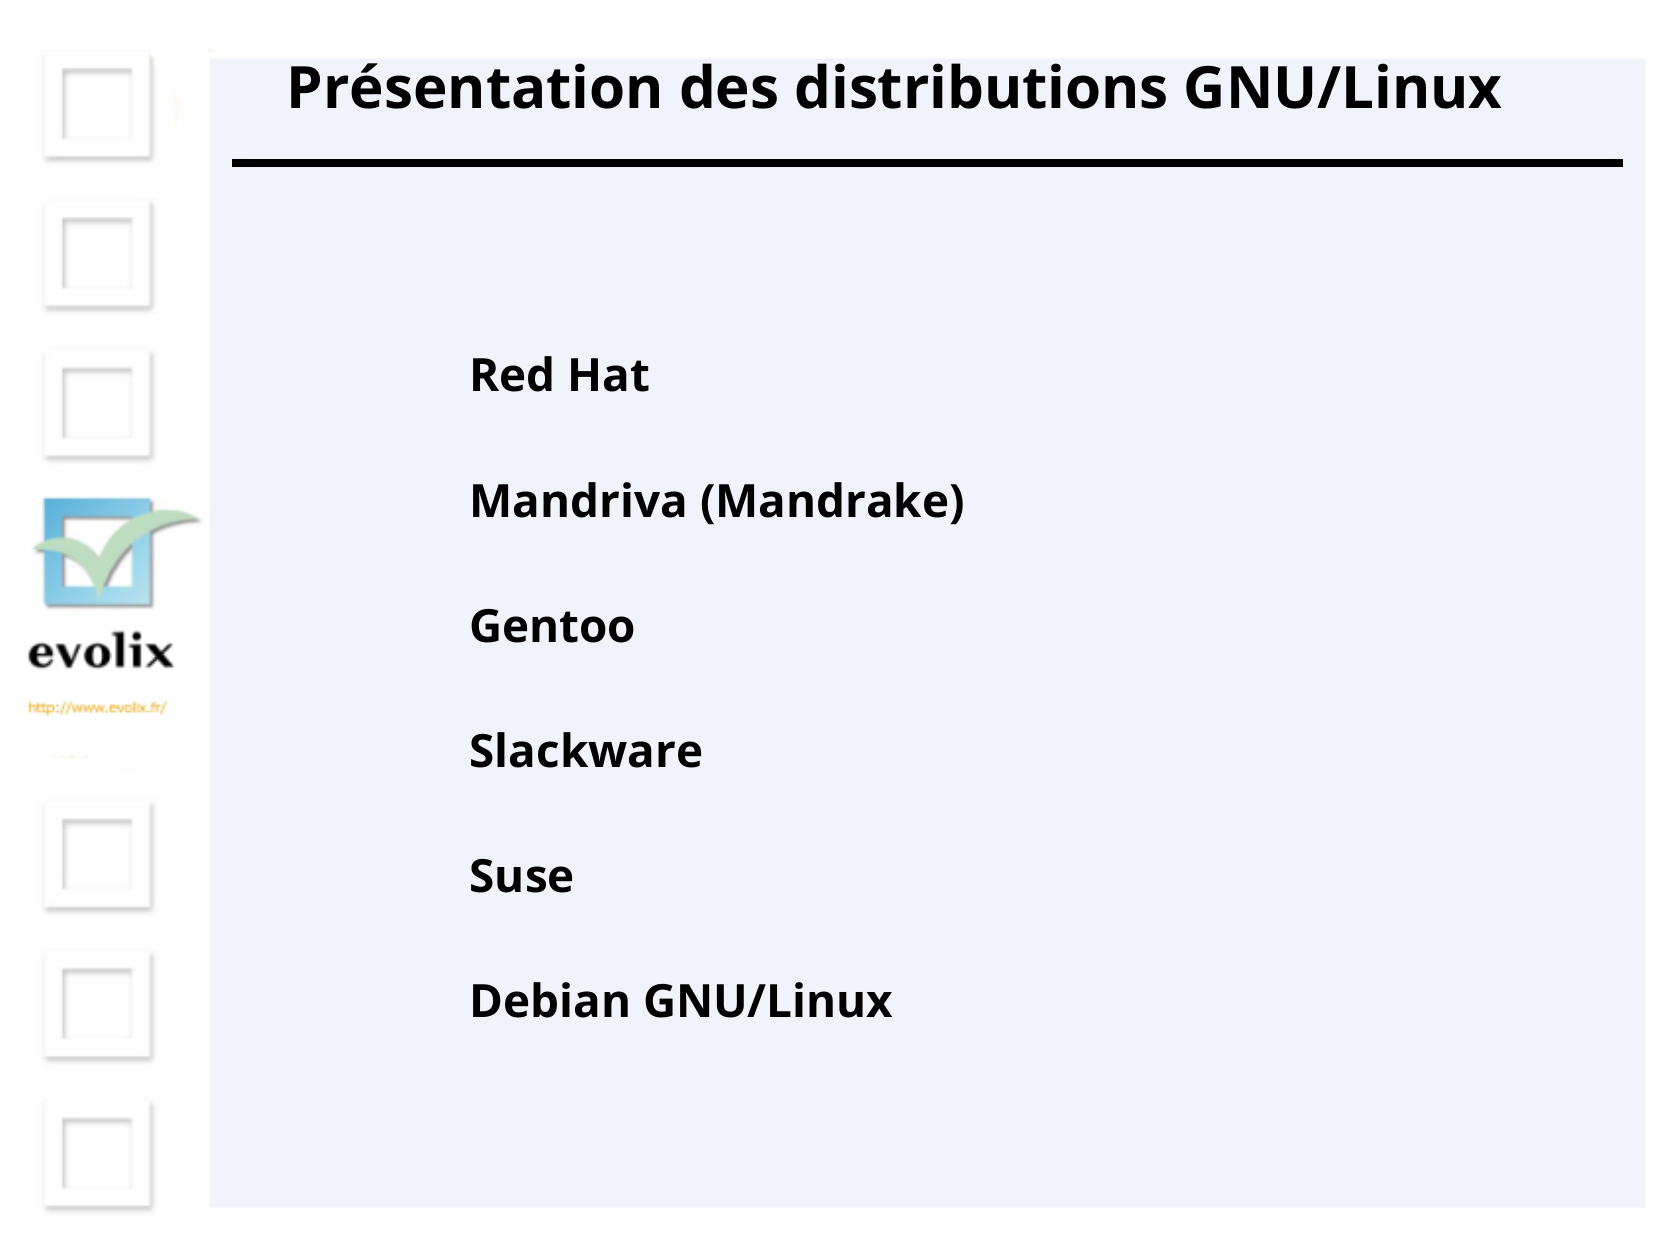

# Présentation des distributions GNU/Linux
	Red Hat
	Mandriva (Mandrake)
	Gentoo
	Slackware
	Suse
	Debian GNU/Linux